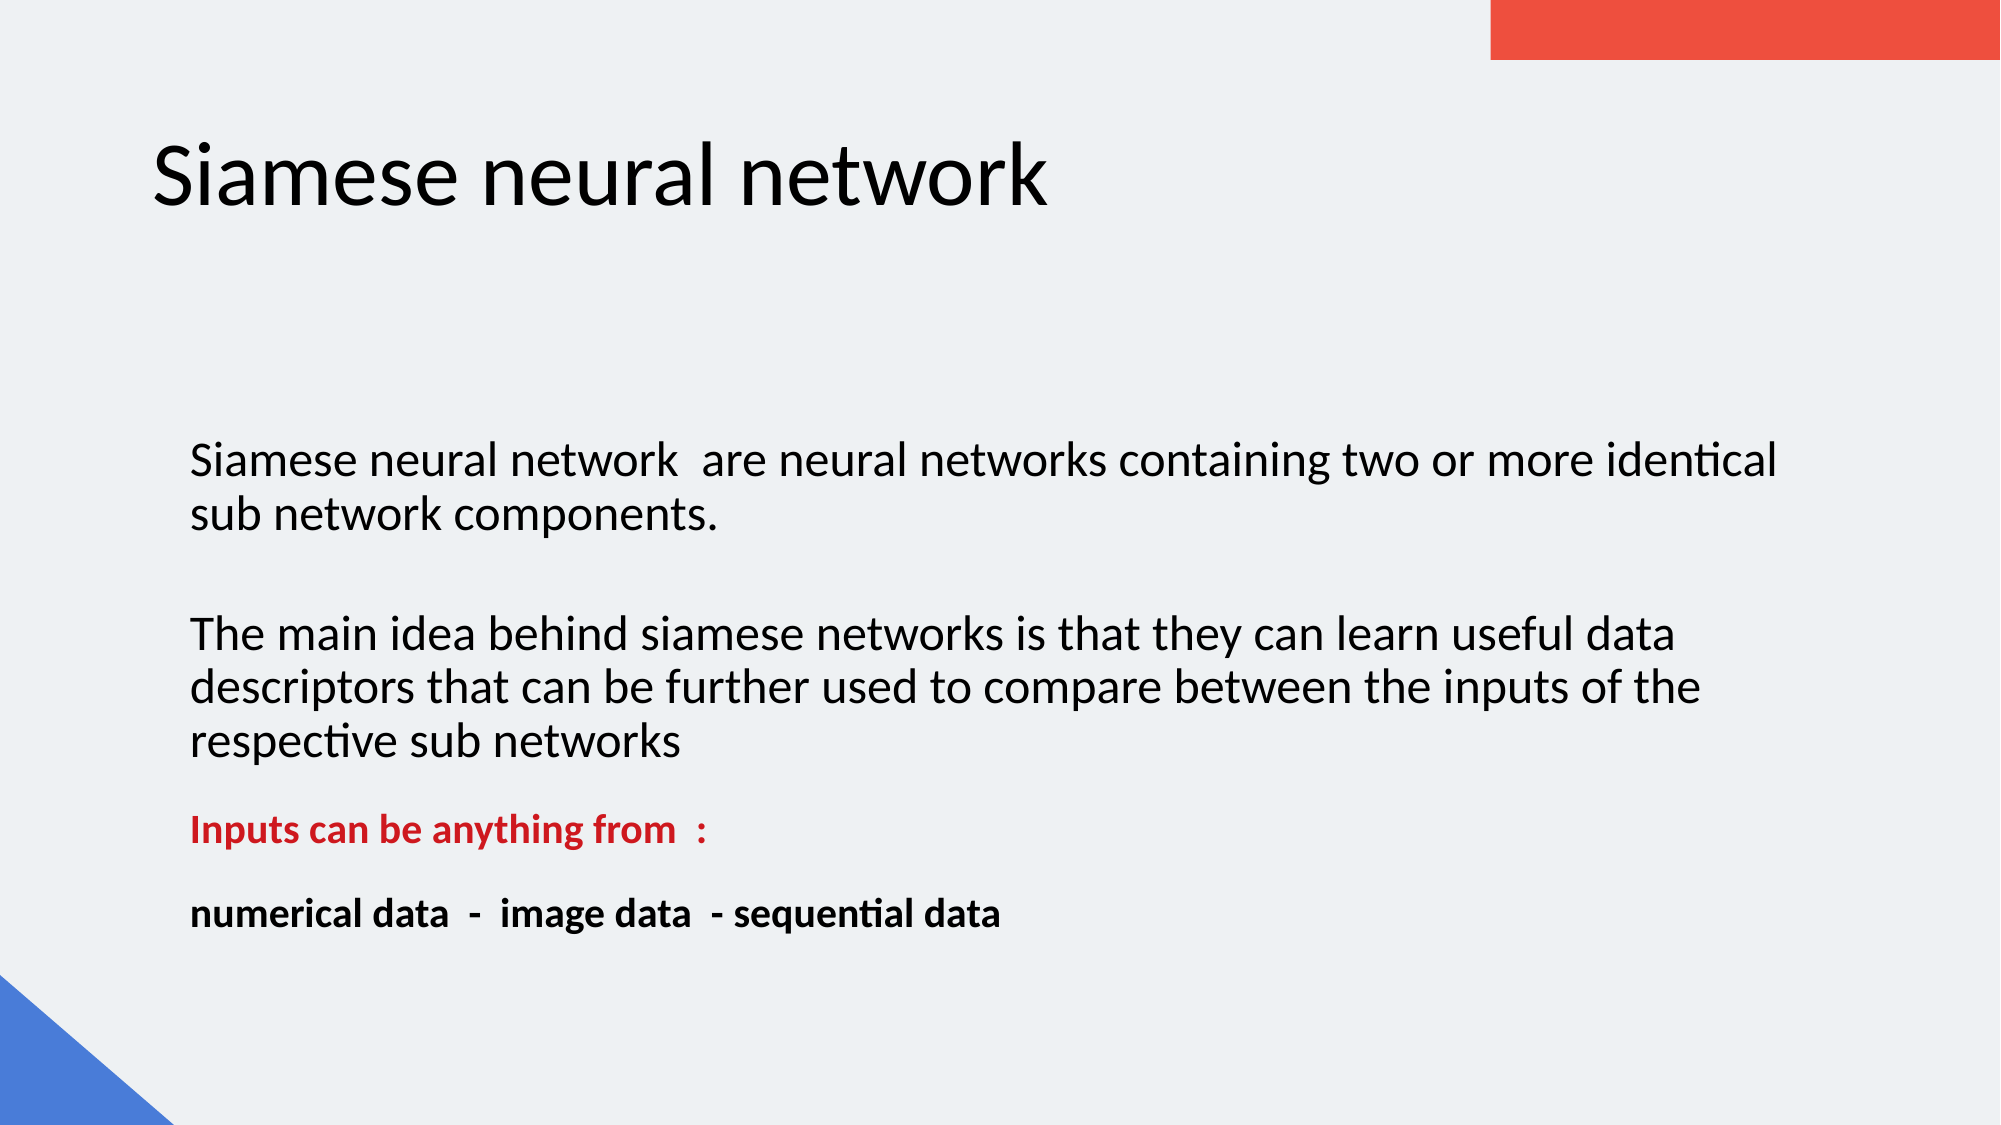

# Siamese neural network
Siamese neural network are neural networks containing two or more identical sub network components.
The main idea behind siamese networks is that they can learn useful data descriptors that can be further used to compare between the inputs of the respective sub networks
Inputs can be anything from :
numerical data - image data - sequential data